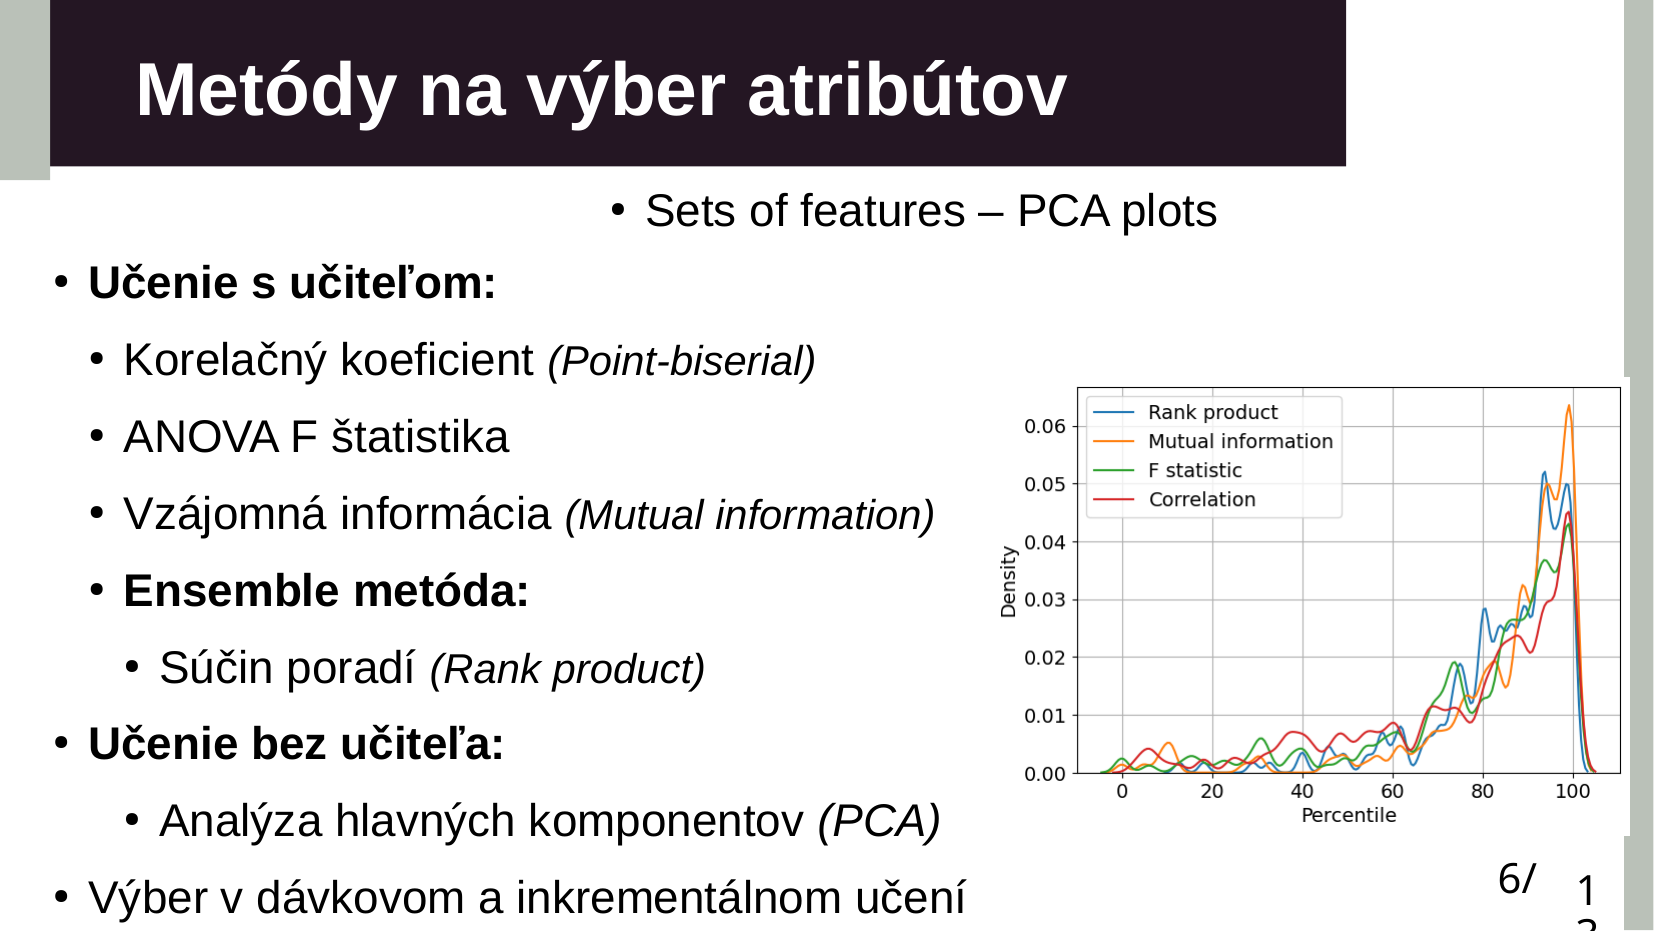

# Metódy na výber atribútov
Sets of features – PCA plots
Učenie s učiteľom:
Korelačný koeficient (Point-biserial)
ANOVA F štatistika
Vzájomná informácia (Mutual information)
Ensemble metóda:
Súčin poradí (Rank product)
Učenie bez učiteľa:
Analýza hlavných komponentov (PCA)
Výber v dávkovom a inkrementálnom učení
13